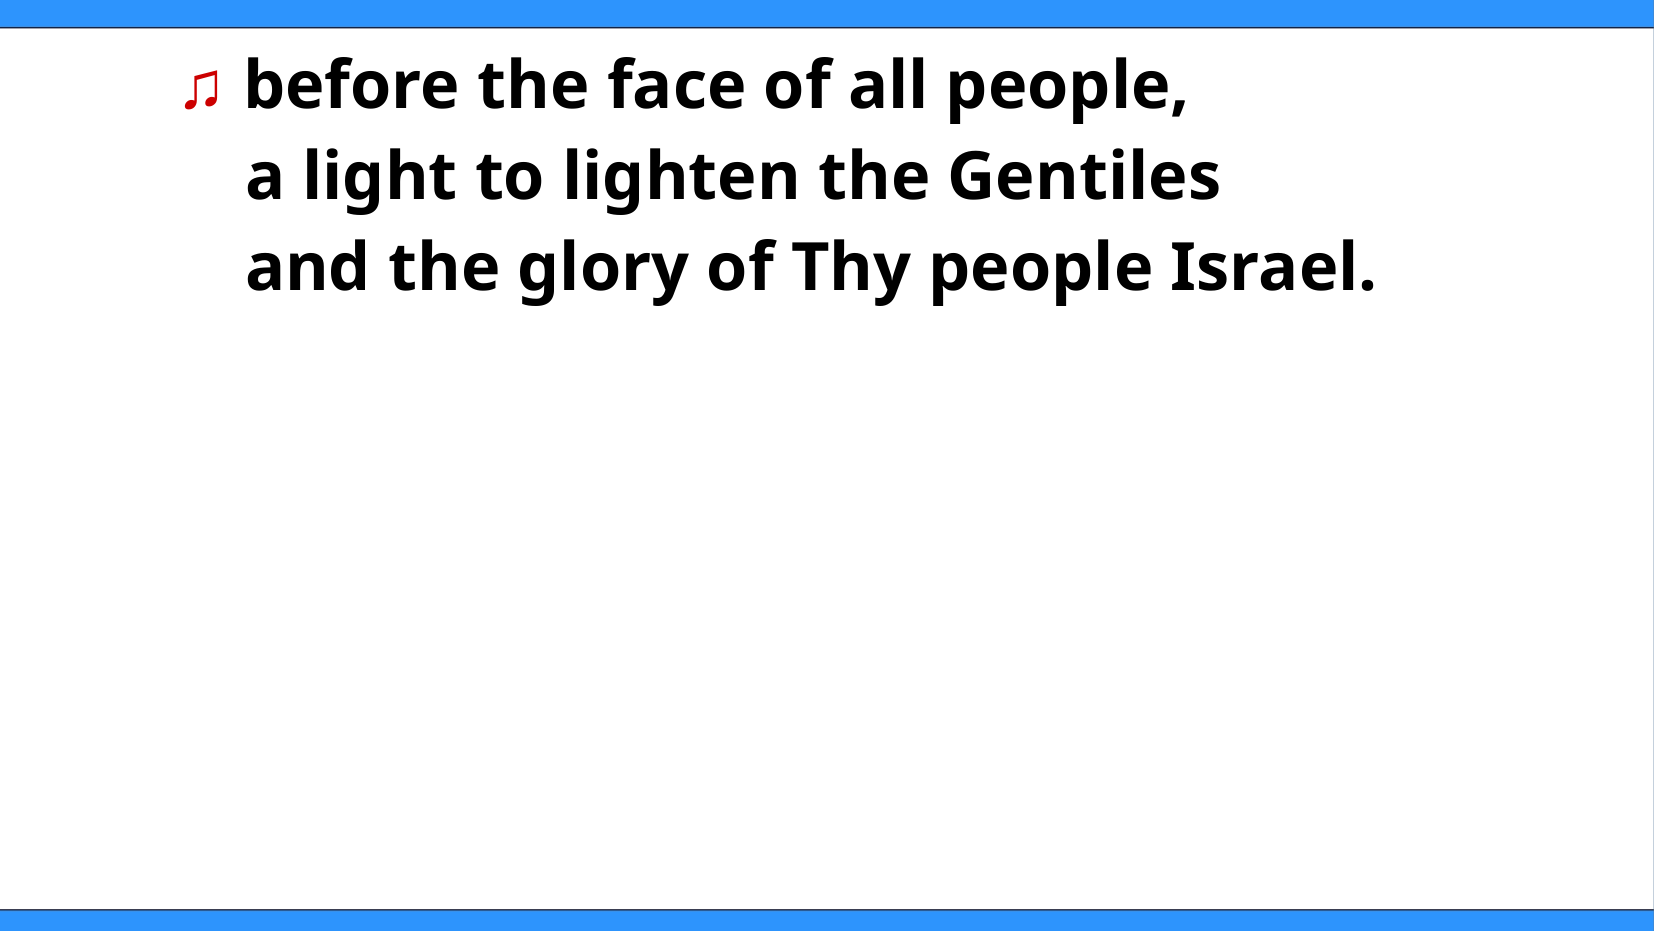

♫ before the face of all people,
 a light to lighten the Gentiles
 and the glory of Thy people Israel.